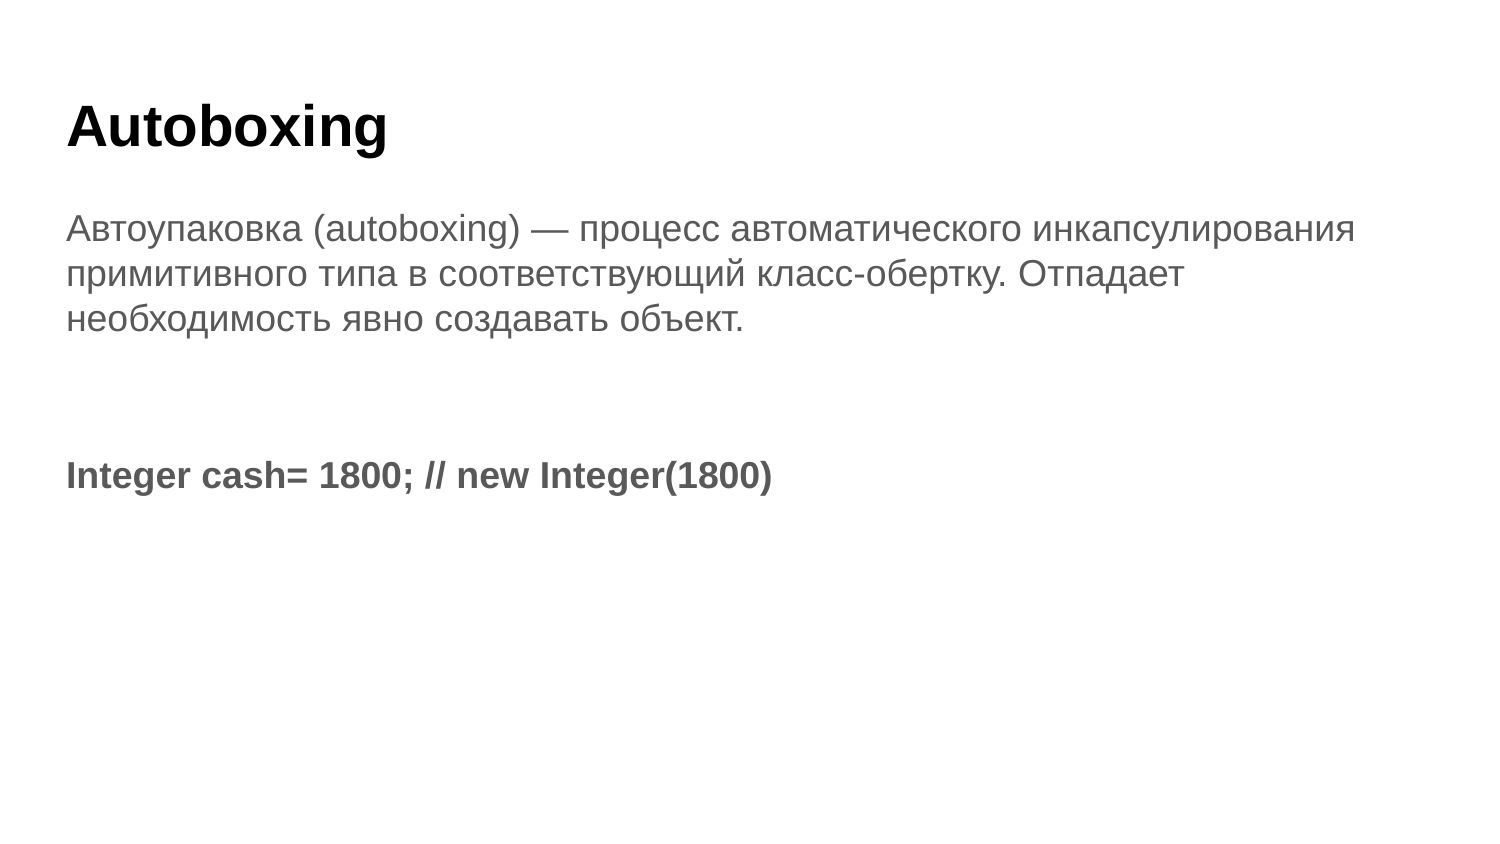

# Autoboxing
Автоупаковка (autoboxing) — процесс автоматического инкапсулирования примитивного типа в соответствующий класс-обертку. Отпадает необходимость явно создавать объект.
Integer cash= 1800; // new Integer(1800)